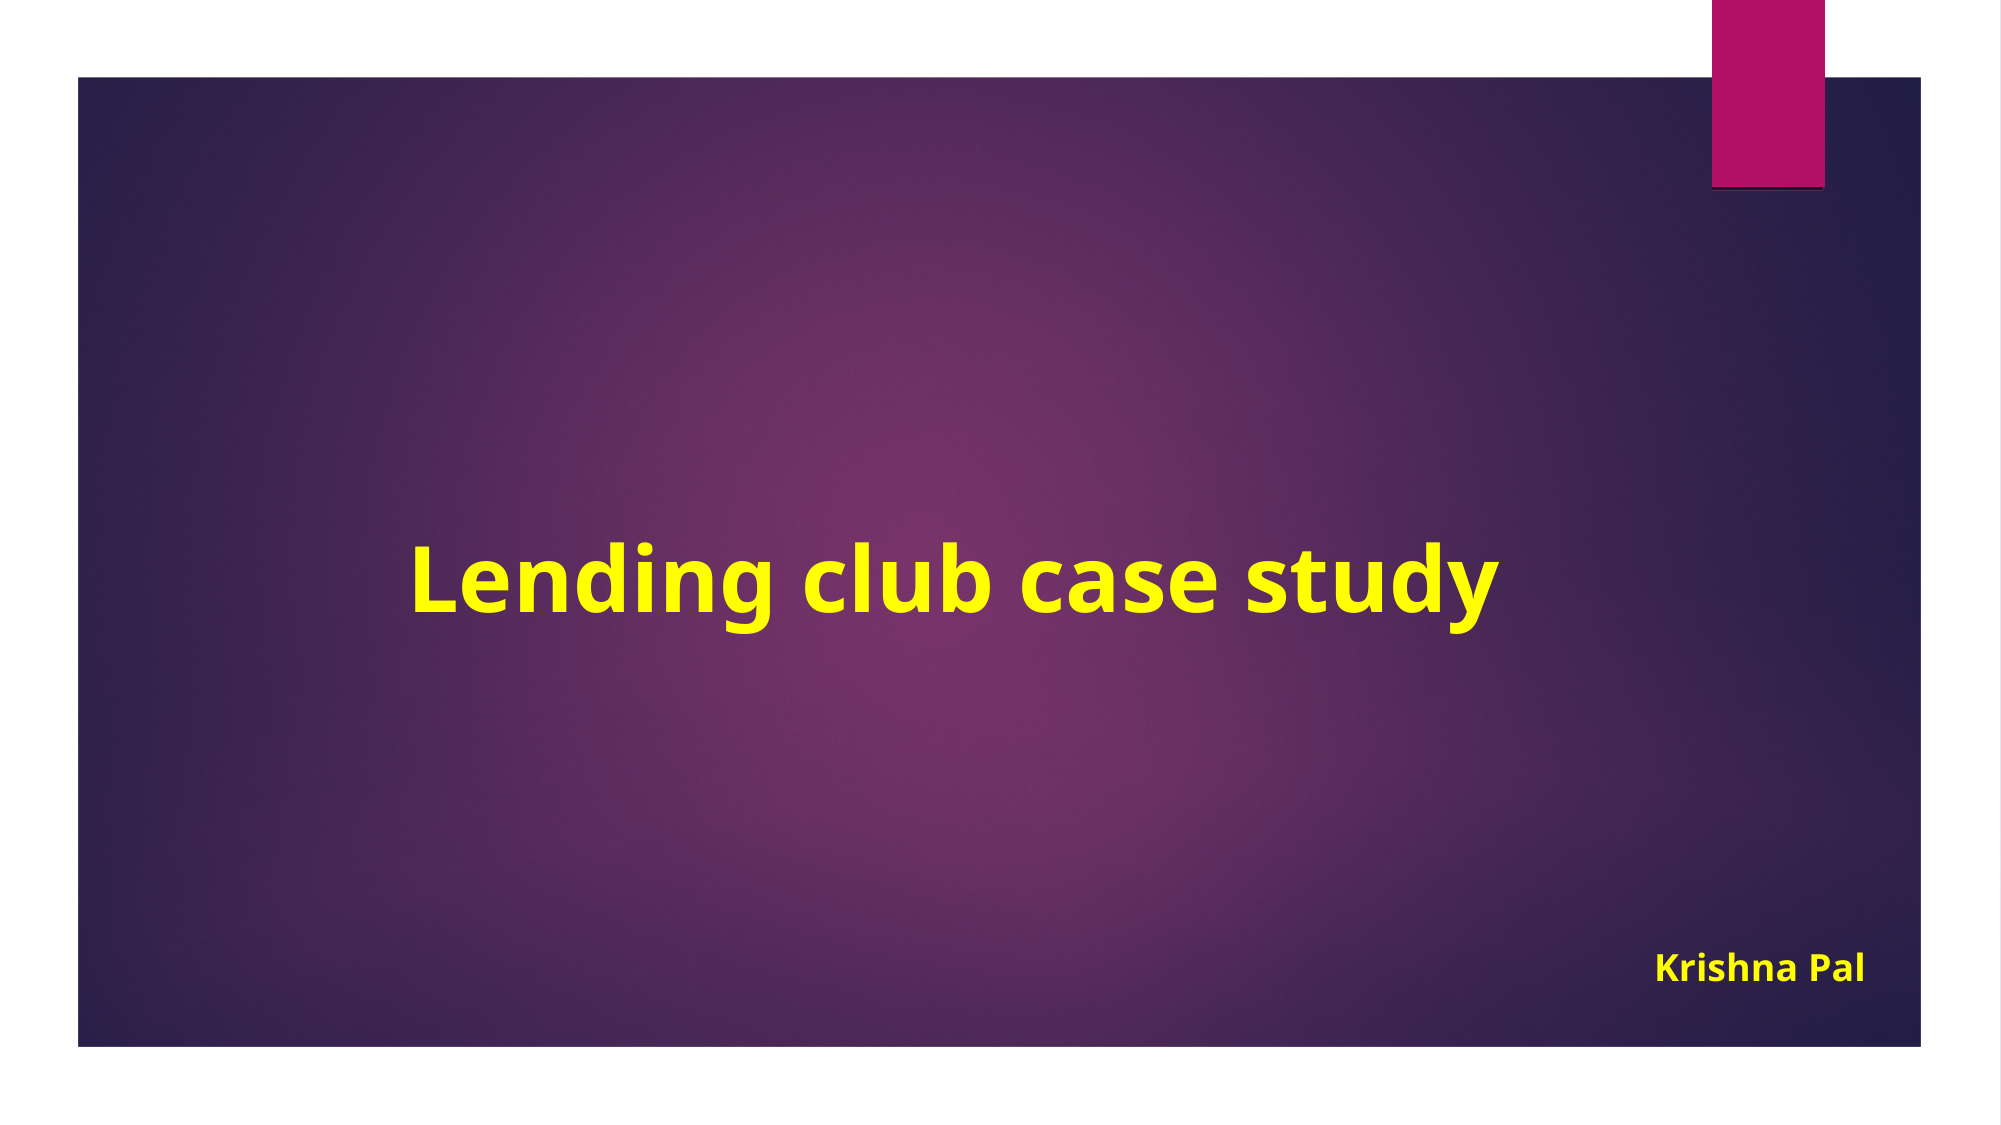

# Lending club case study
 Krishna Pal